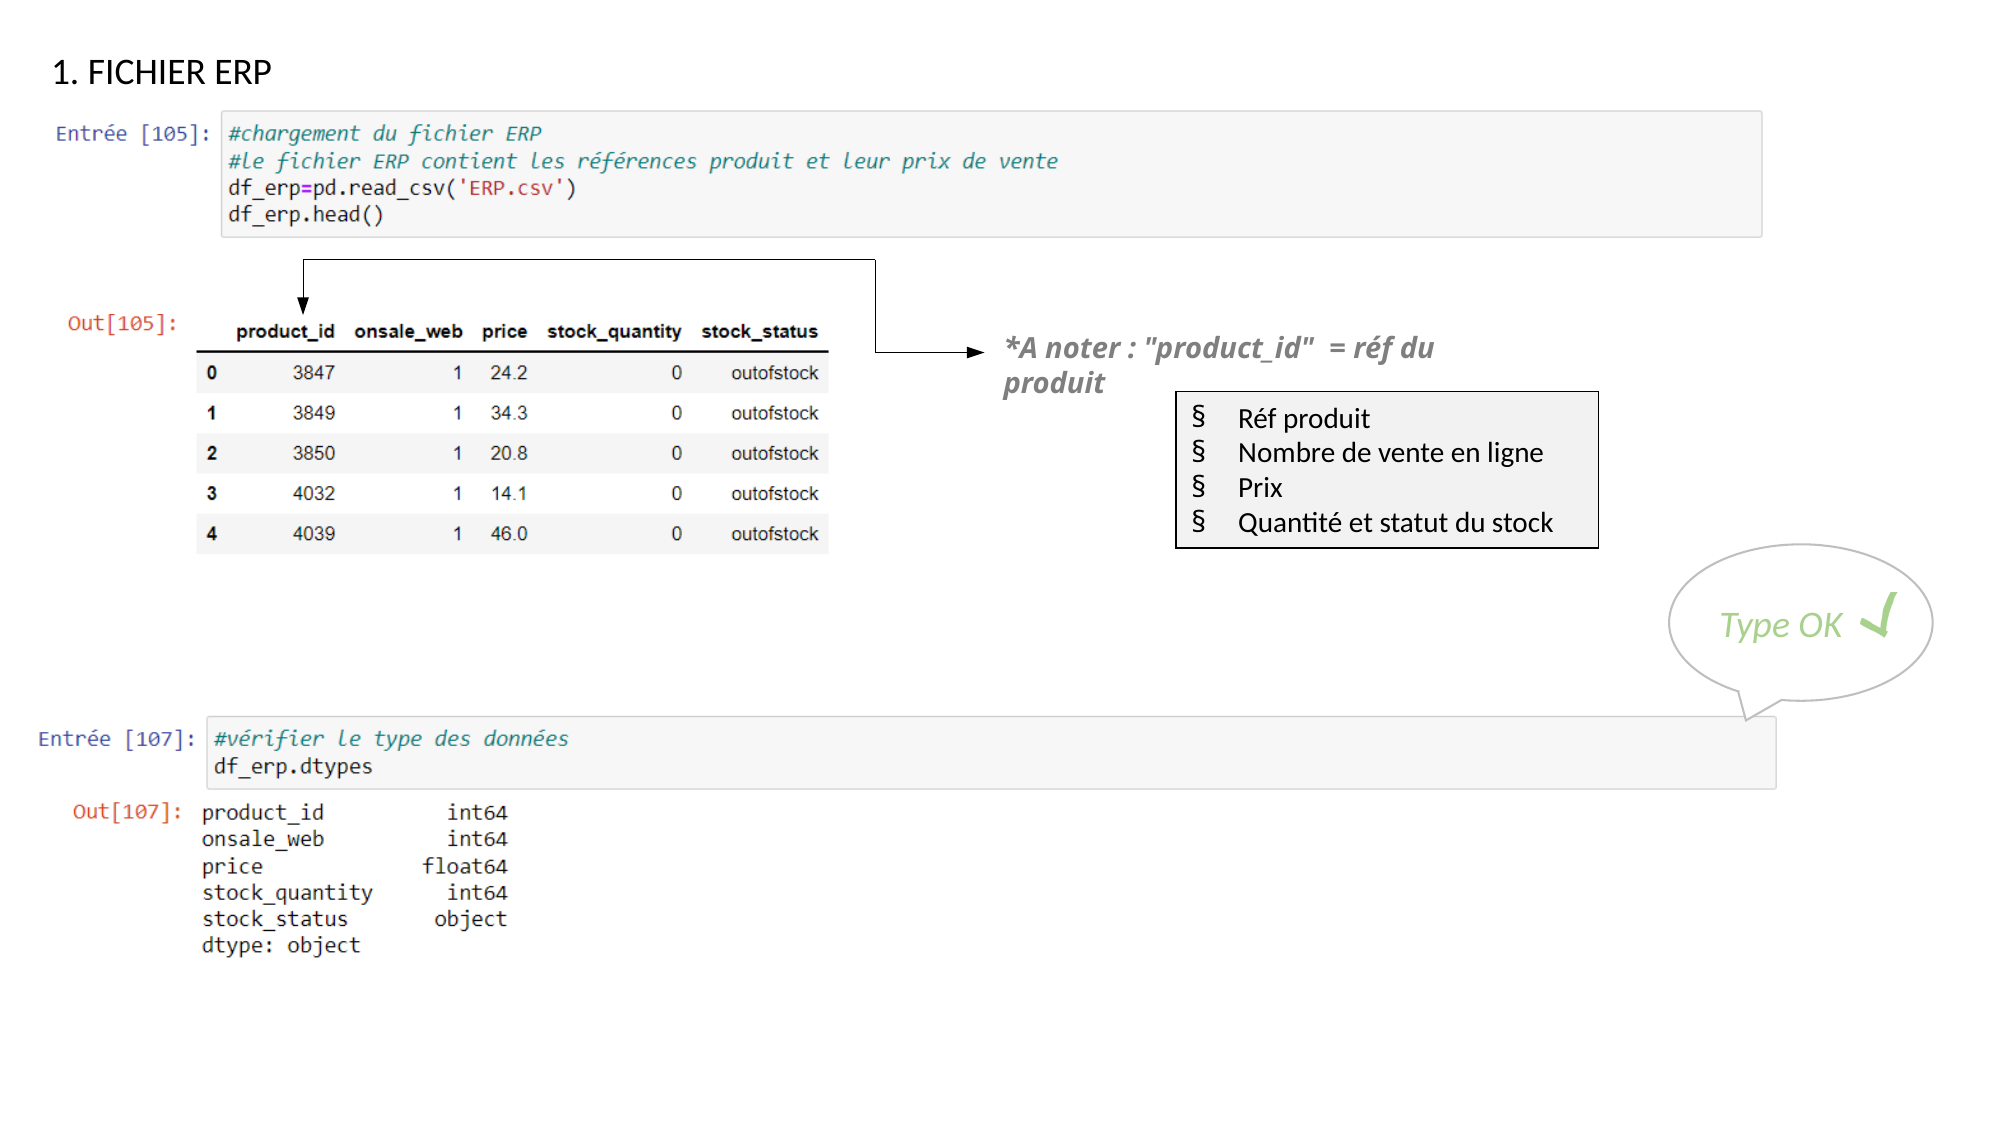

1. FICHIER ERP
*A noter : "product_id" = réf du produit
Réf produit
Nombre de vente en ligne
Prix
Quantité et statut du stock
Type OK